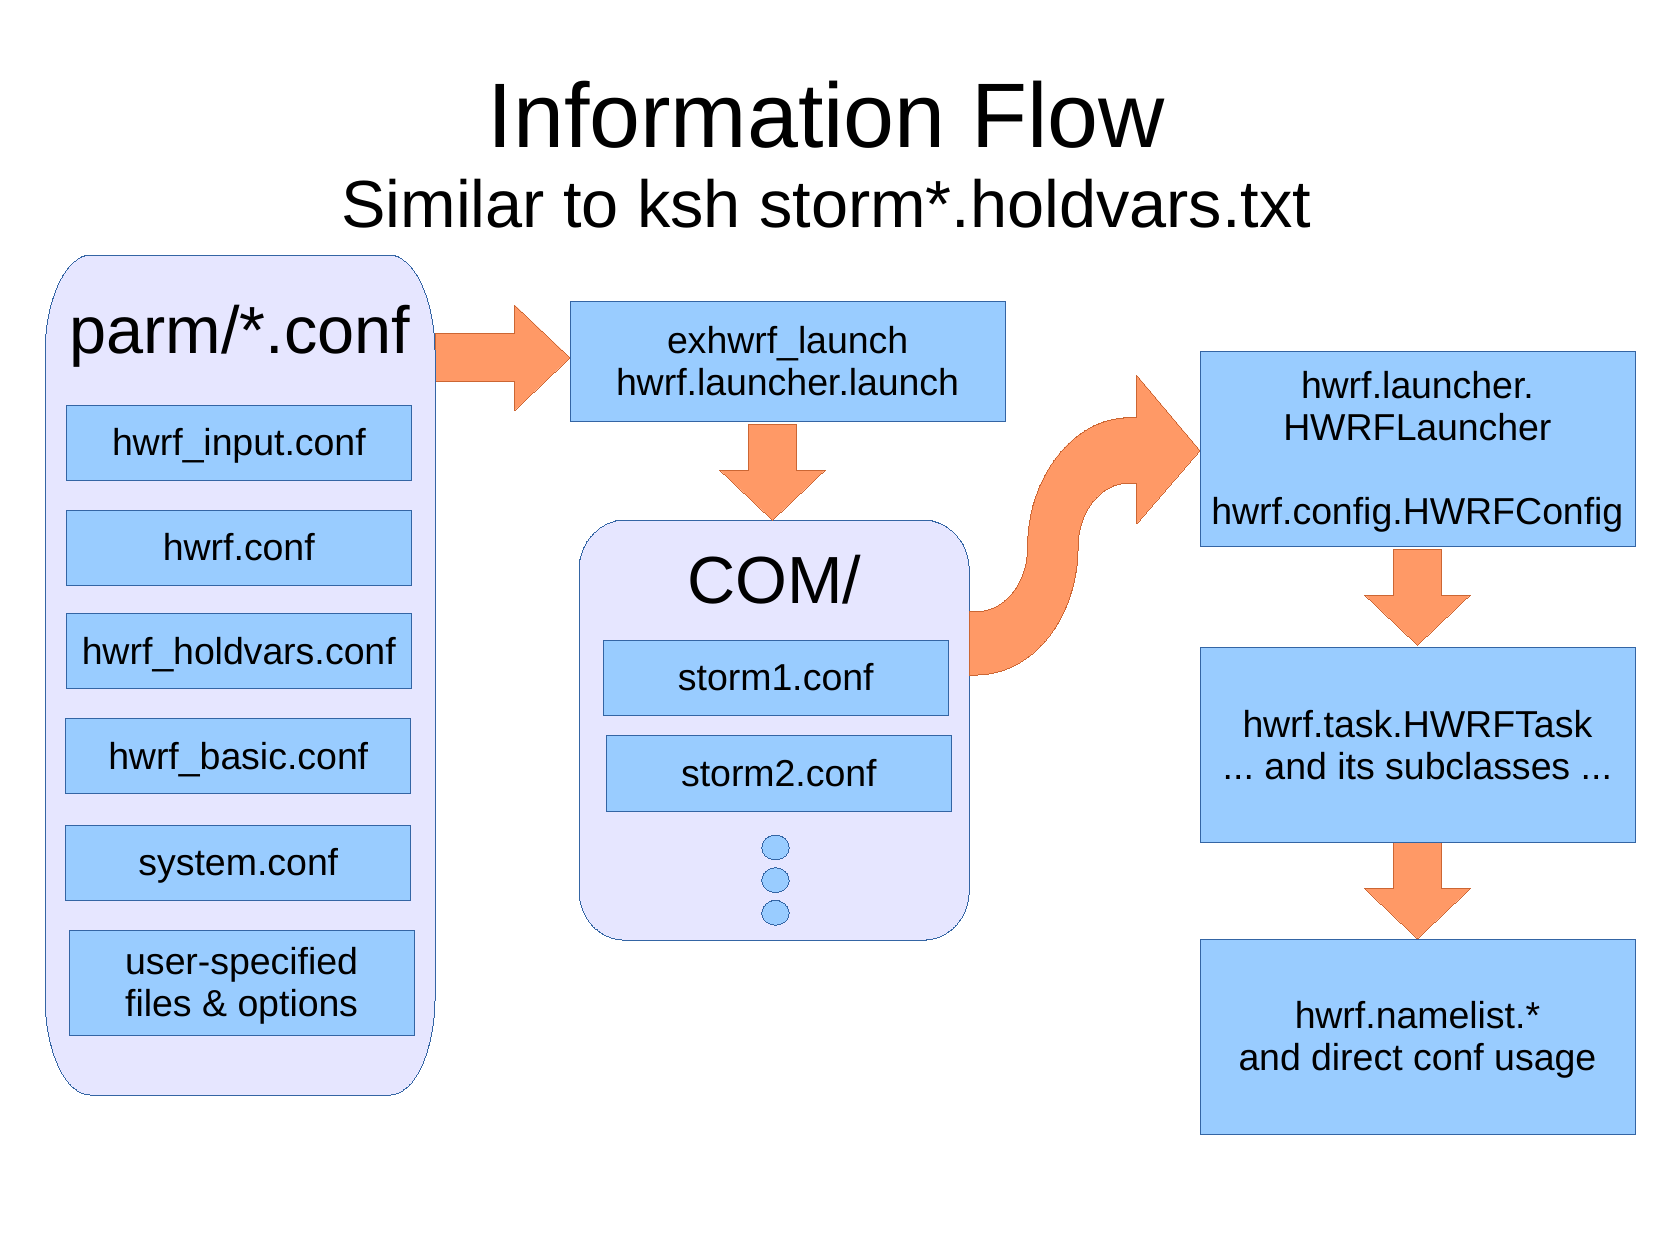

# Information Flow Similar to ksh storm*.holdvars.txt
parm/*.conf
exhwrf_launch
hwrf.launcher.launch
hwrf.launcher.
HWRFLauncher
hwrf.config.HWRFConfig
hwrf_input.conf
hwrf.conf
COM/
hwrf_holdvars.conf
storm1.conf
hwrf.task.HWRFTask
... and its subclasses ...
hwrf_basic.conf
storm2.conf
system.conf
user-specified
files & options
hwrf.namelist.*
and direct conf usage